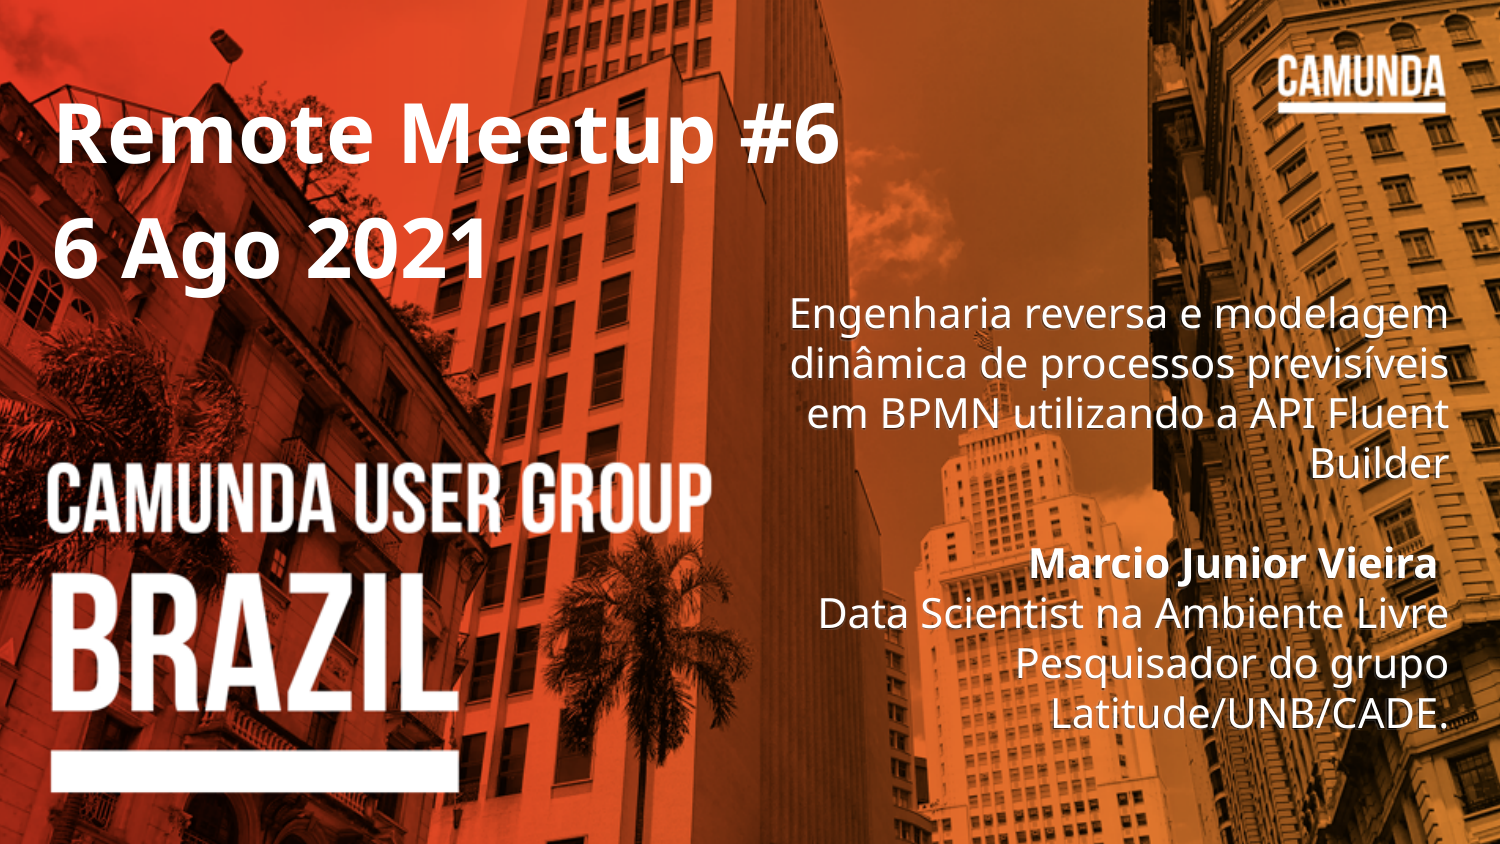

Remote Meetup #6
6 Ago 2021
Engenharia reversa e modelagem dinâmica de processos previsíveis em BPMN utilizando a API Fluent Builder
Marcio Junior Vieira
Data Scientist na Ambiente Livre Pesquisador do grupo Latitude/UNB/CADE.